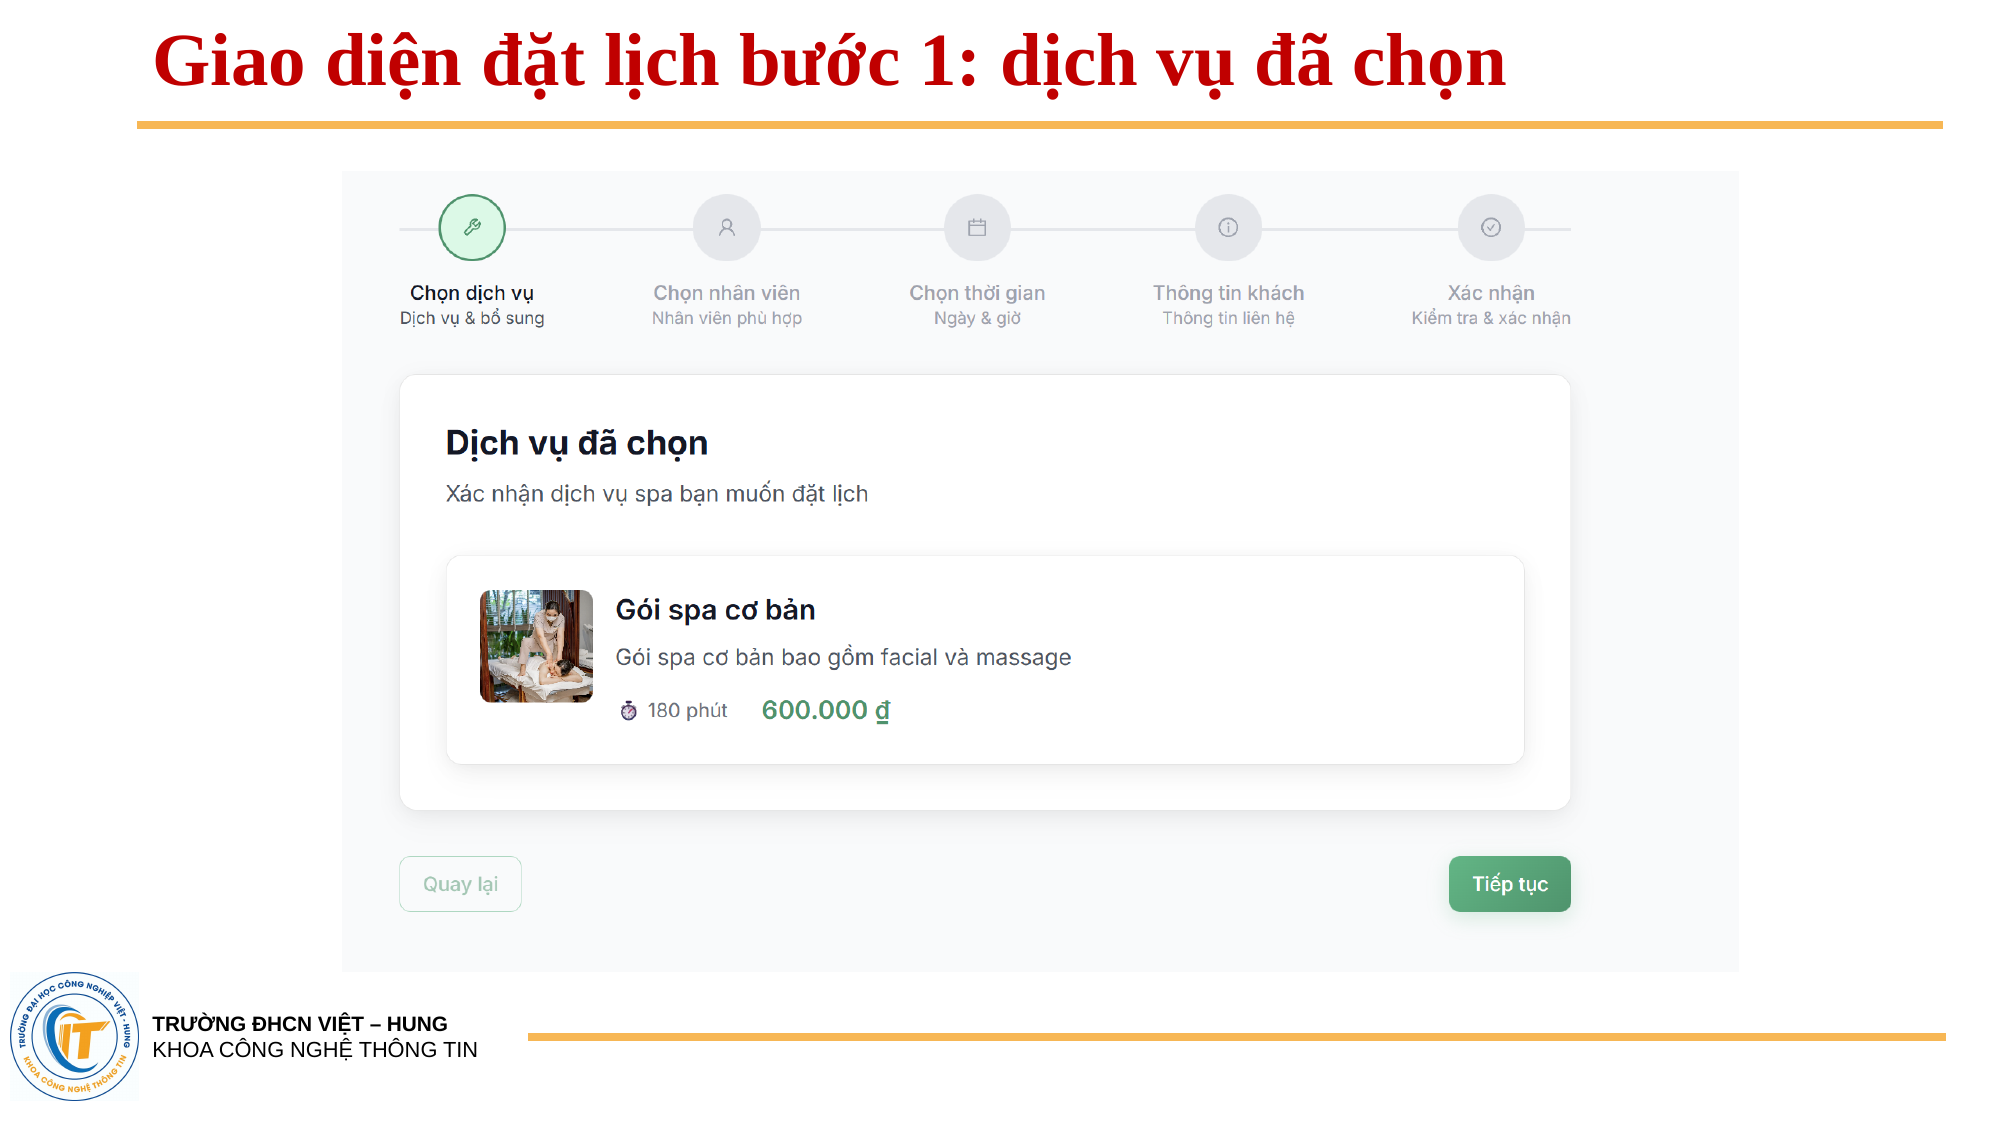

# Giao diện đặt lịch bước 1: dịch vụ đã chọn